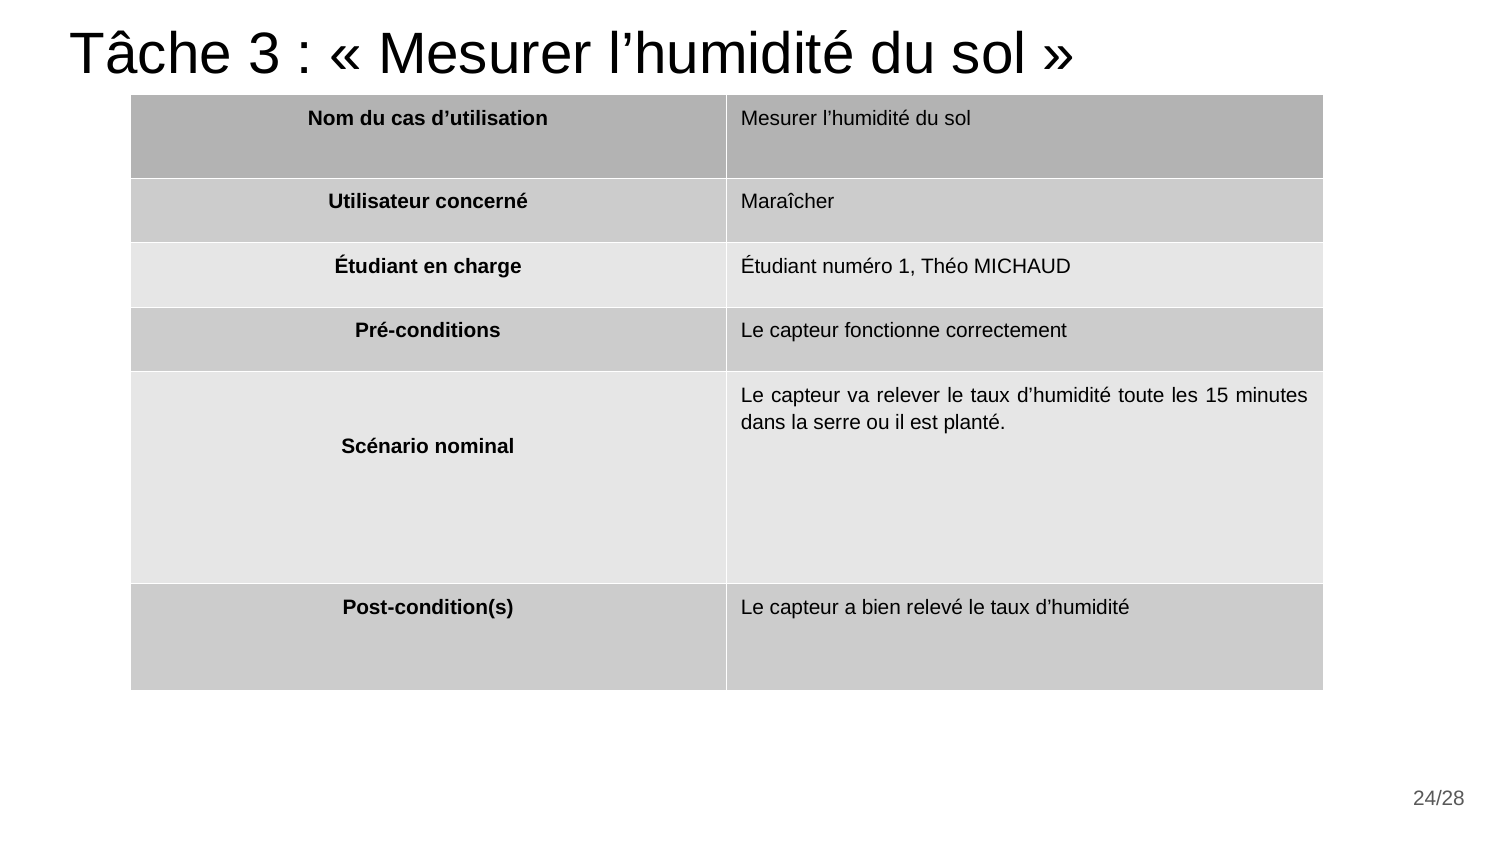

# Tâche 3 : « Mesurer l’humidité du sol »
| Nom du cas d’utilisation | Mesurer l’humidité du sol |
| --- | --- |
| Utilisateur concerné | Maraîcher |
| Étudiant en charge | Étudiant numéro 1, Théo MICHAUD |
| Pré-conditions | Le capteur fonctionne correctement |
| Scénario nominal | Le capteur va relever le taux d’humidité toute les 15 minutes dans la serre ou il est planté. |
| Post-condition(s) | Le capteur a bien relevé le taux d’humidité |